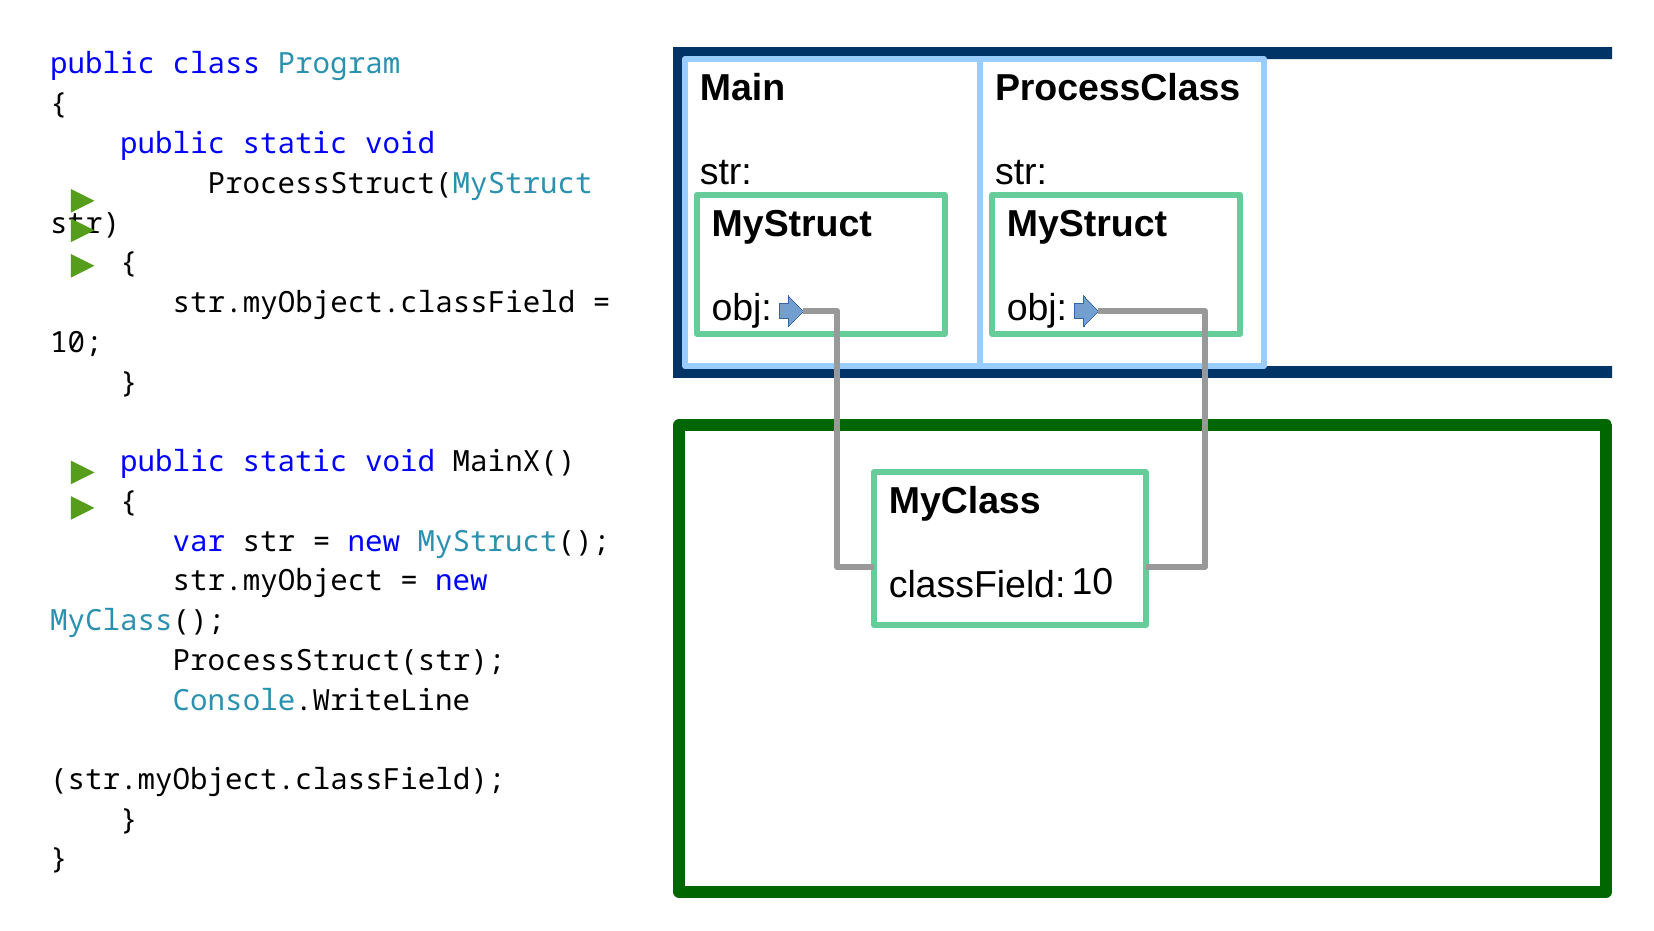

public class Program
{
 public static void
 ProcessStruct(MyStruct str)
 {
 str.myObject.classField = 10;
 }
 public static void MainX()
 {
 var str = new MyStruct();
 str.myObject = new MyClass();
 ProcessStruct(str);
 Console.WriteLine
 (str.myObject.classField);
 }
}
Main
str:
ProcessClass
str:
MyStruct
obj:
MyStruct
obj:
MyClass
classField: 0
10